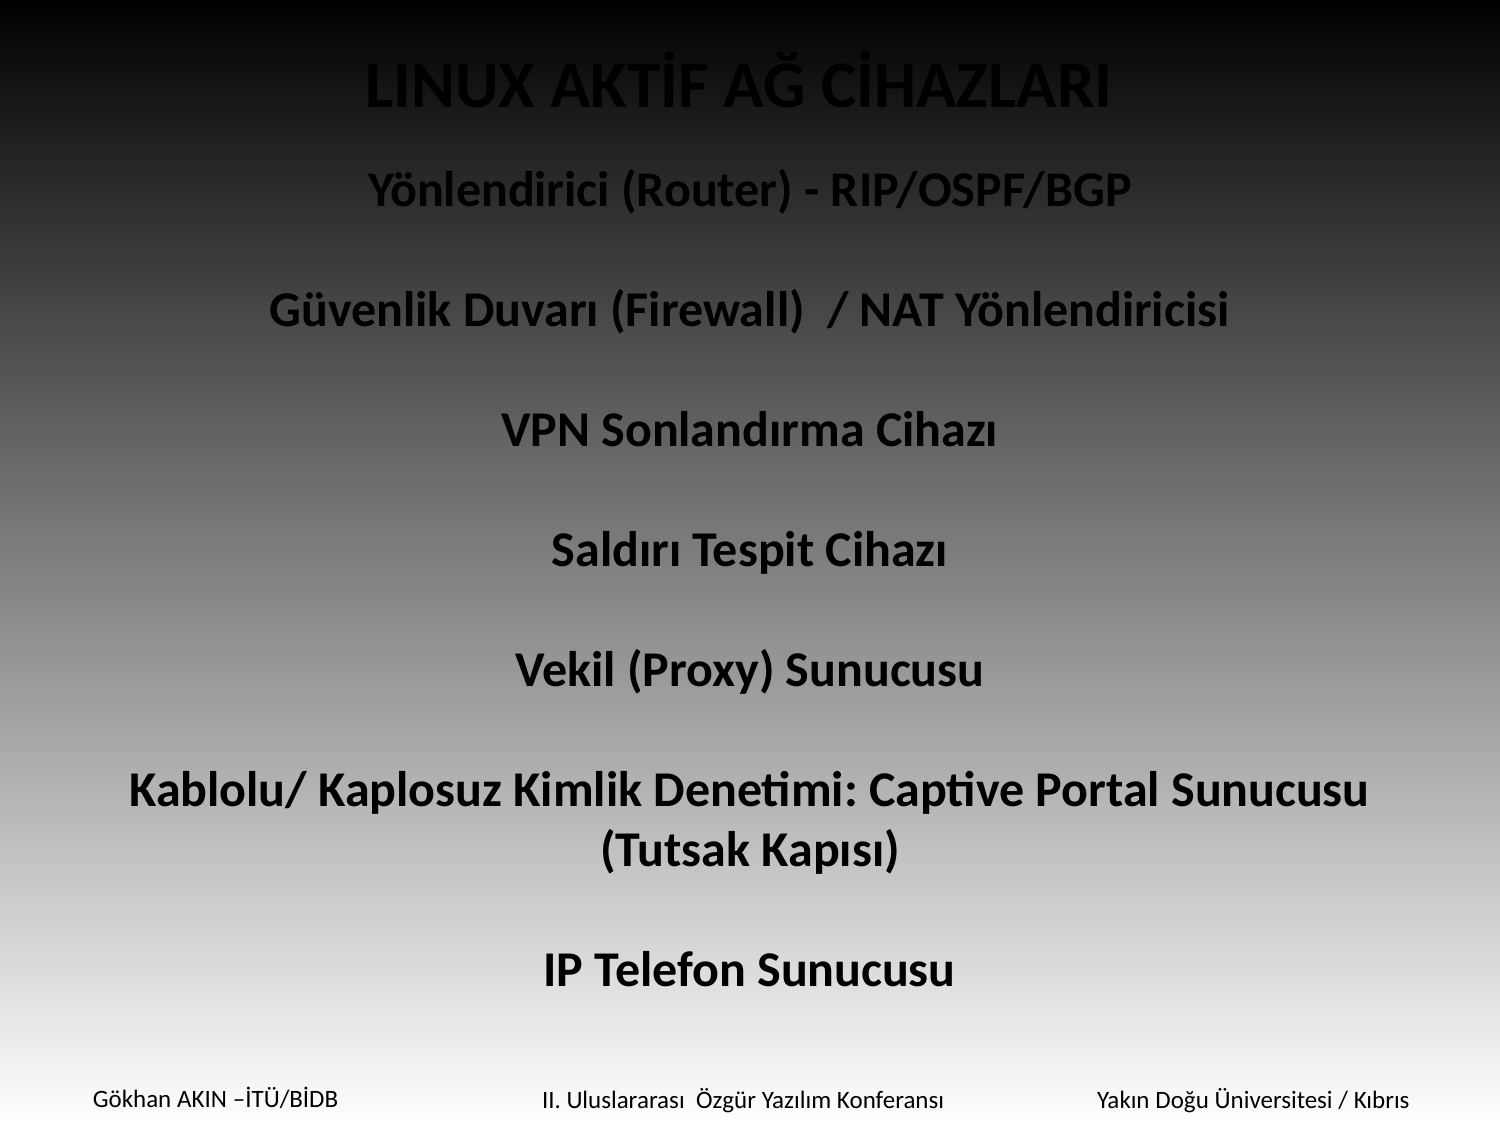

LINUX AKTİF AĞ CİHAZLARI
Yönlendirici (Router) - RIP/OSPF/BGP
Güvenlik Duvarı (Firewall) / NAT Yönlendiricisi
VPN Sonlandırma Cihazı
Saldırı Tespit Cihazı
Vekil (Proxy) Sunucusu
Kablolu/ Kaplosuz Kimlik Denetimi: Captive Portal Sunucusu
(Tutsak Kapısı)
IP Telefon Sunucusu